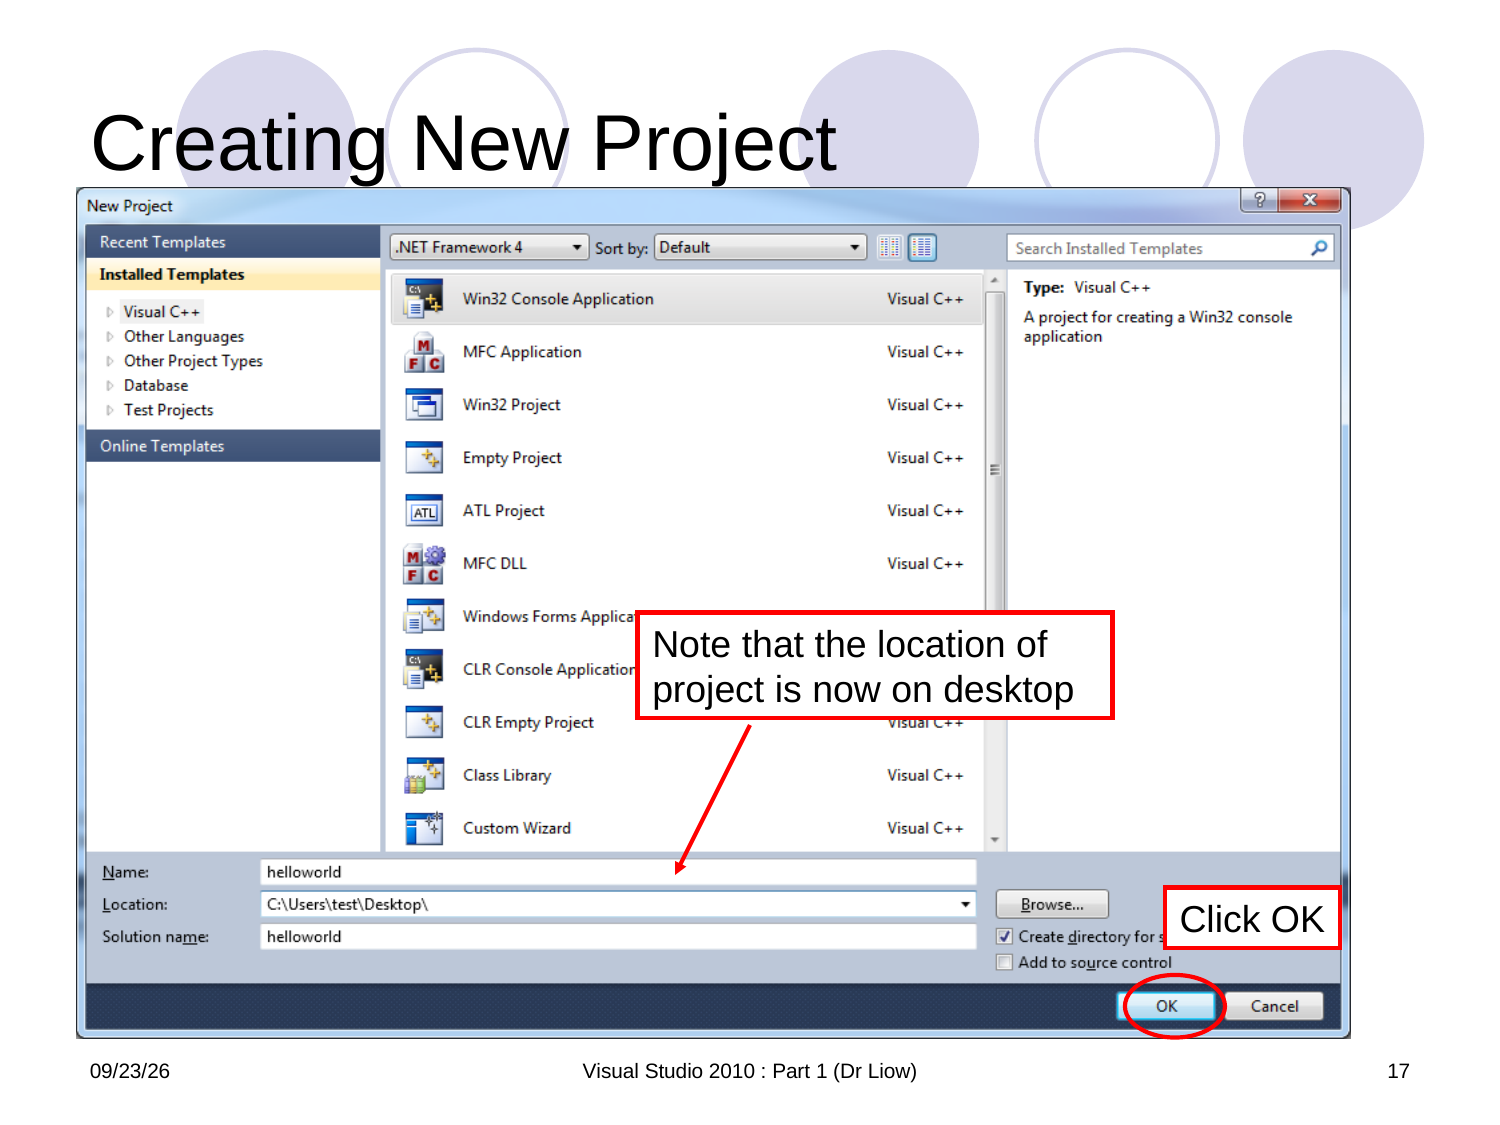

# Creating New Project
Note that the location of
project is now on desktop
Click OK
Visual Studio 2010 : Part 1 (Dr Liow)